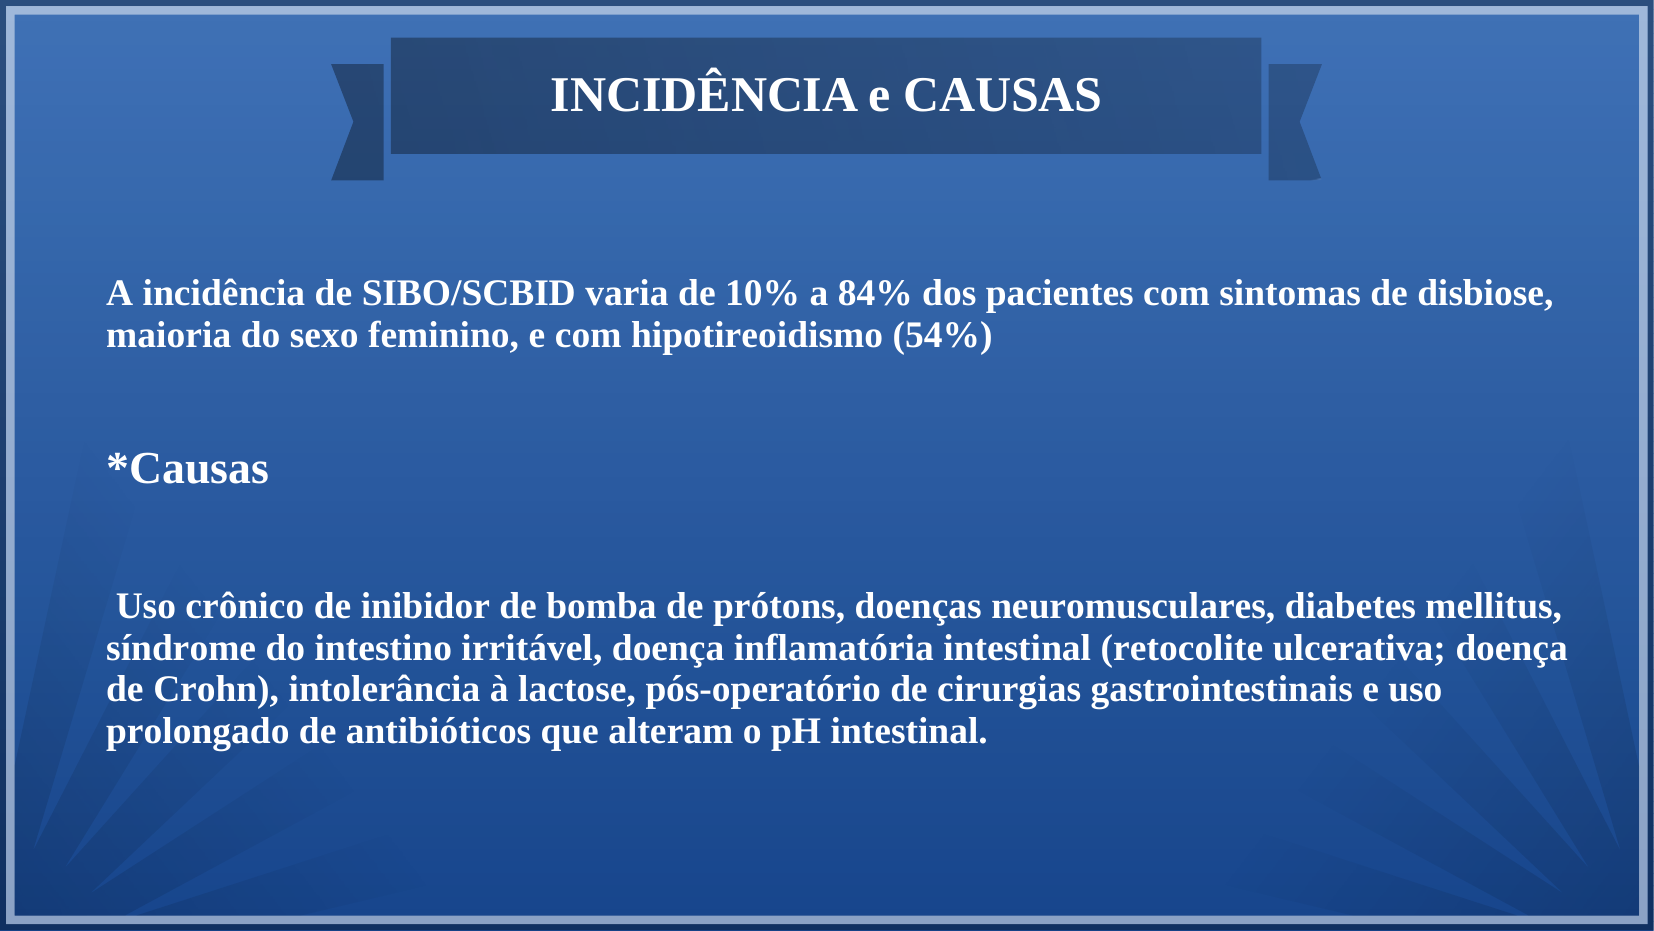

# INCIDÊNCIA e CAUSAS
A incidência de SIBO/SCBID varia de 10% a 84% dos pacientes com sintomas de disbiose, maioria do sexo feminino, e com hipotireoidismo (54%)
*Causas
 Uso crônico de inibidor de bomba de prótons, doenças neuromusculares, diabetes mellitus, síndrome do intestino irritável, doença inflamatória intestinal (retocolite ulcerativa; doença de Crohn), intolerância à lactose, pós-operatório de cirurgias gastrointestinais e uso prolongado de antibióticos que alteram o pH intestinal.